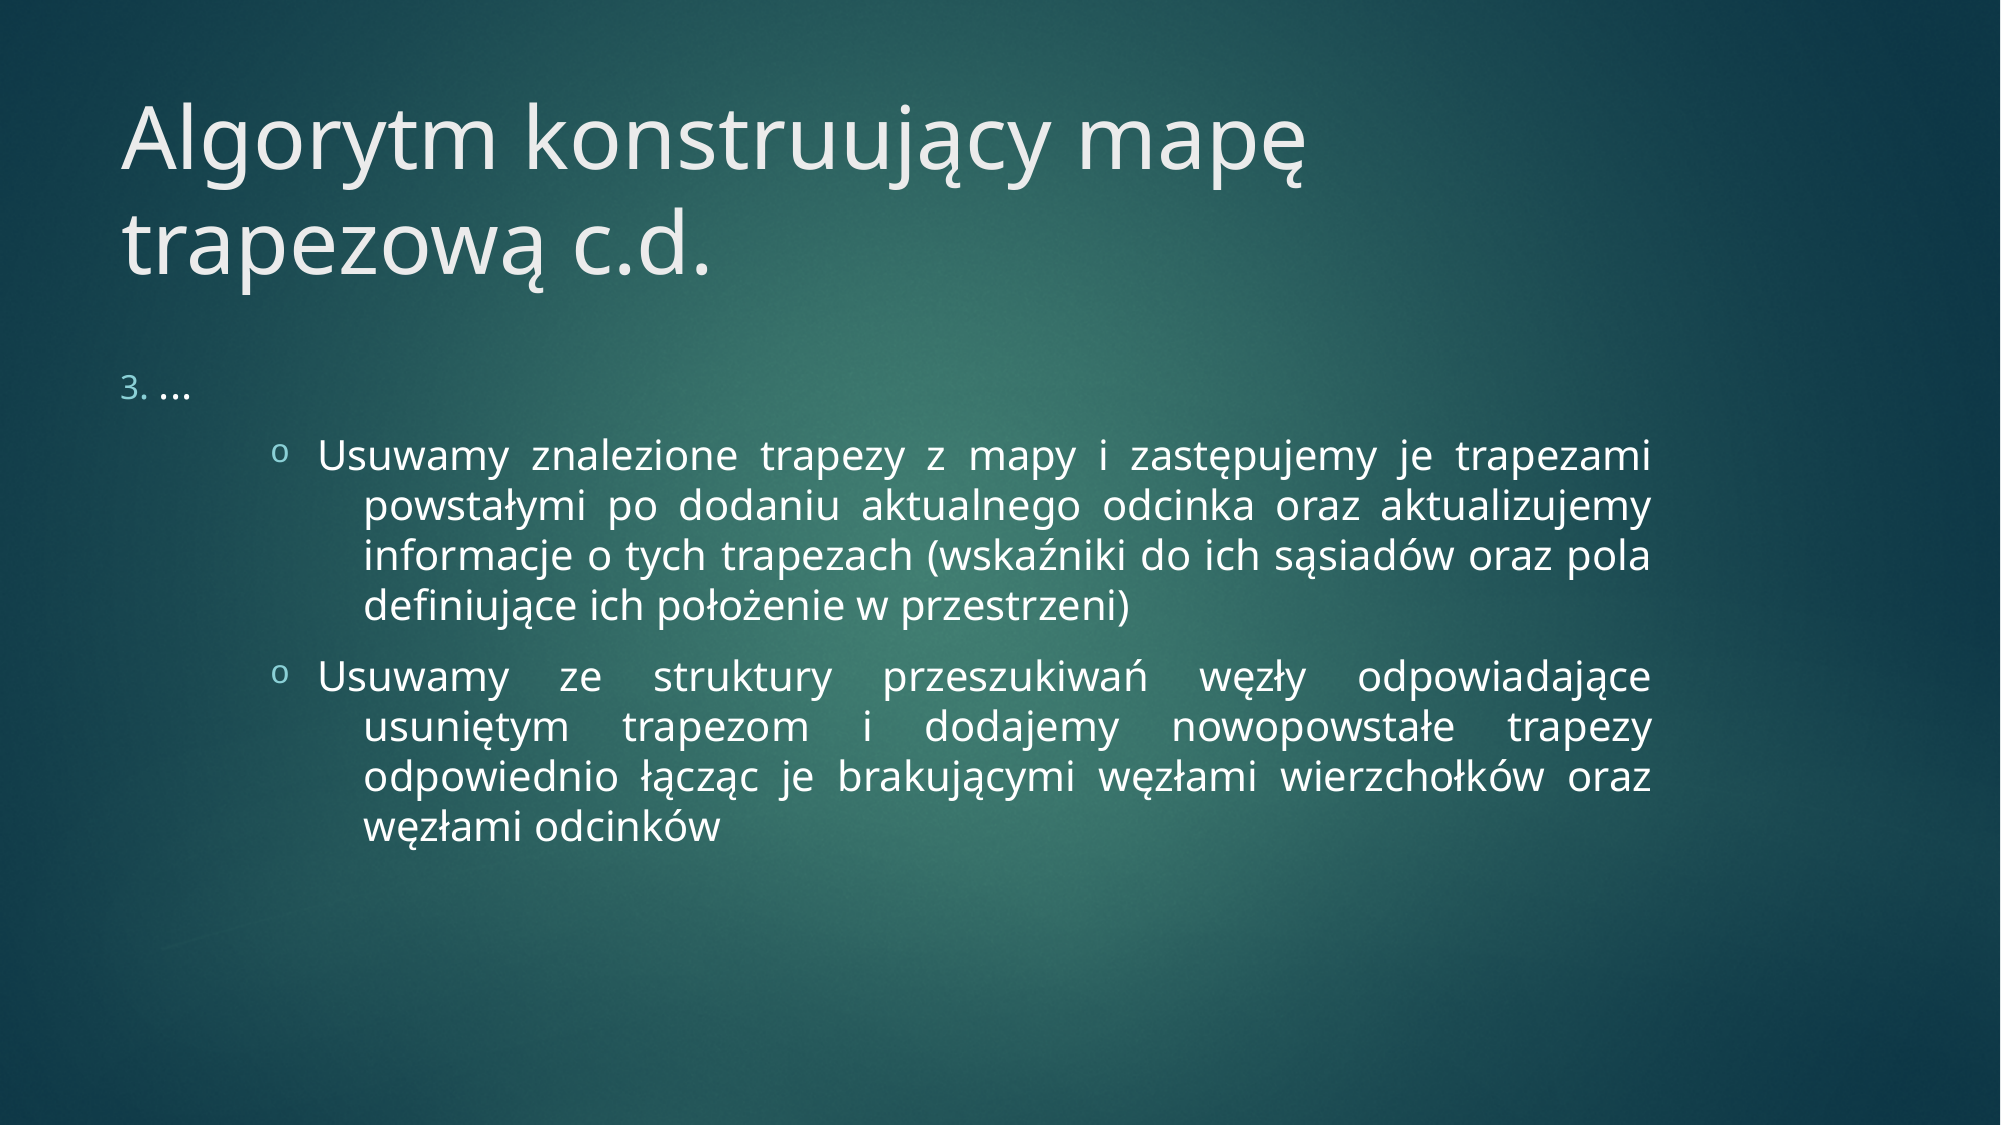

# Algorytm konstruujący mapę trapezową c.d.
3. ...
Usuwamy znalezione trapezy z mapy i zastępujemy je trapezami powstałymi po dodaniu aktualnego odcinka oraz aktualizujemy informacje o tych trapezach (wskaźniki do ich sąsiadów oraz pola definiujące ich położenie w przestrzeni)
Usuwamy ze struktury przeszukiwań węzły odpowiadające usuniętym trapezom i dodajemy nowopowstałe trapezy odpowiednio łącząc je brakującymi węzłami wierzchołków oraz węzłami odcinków